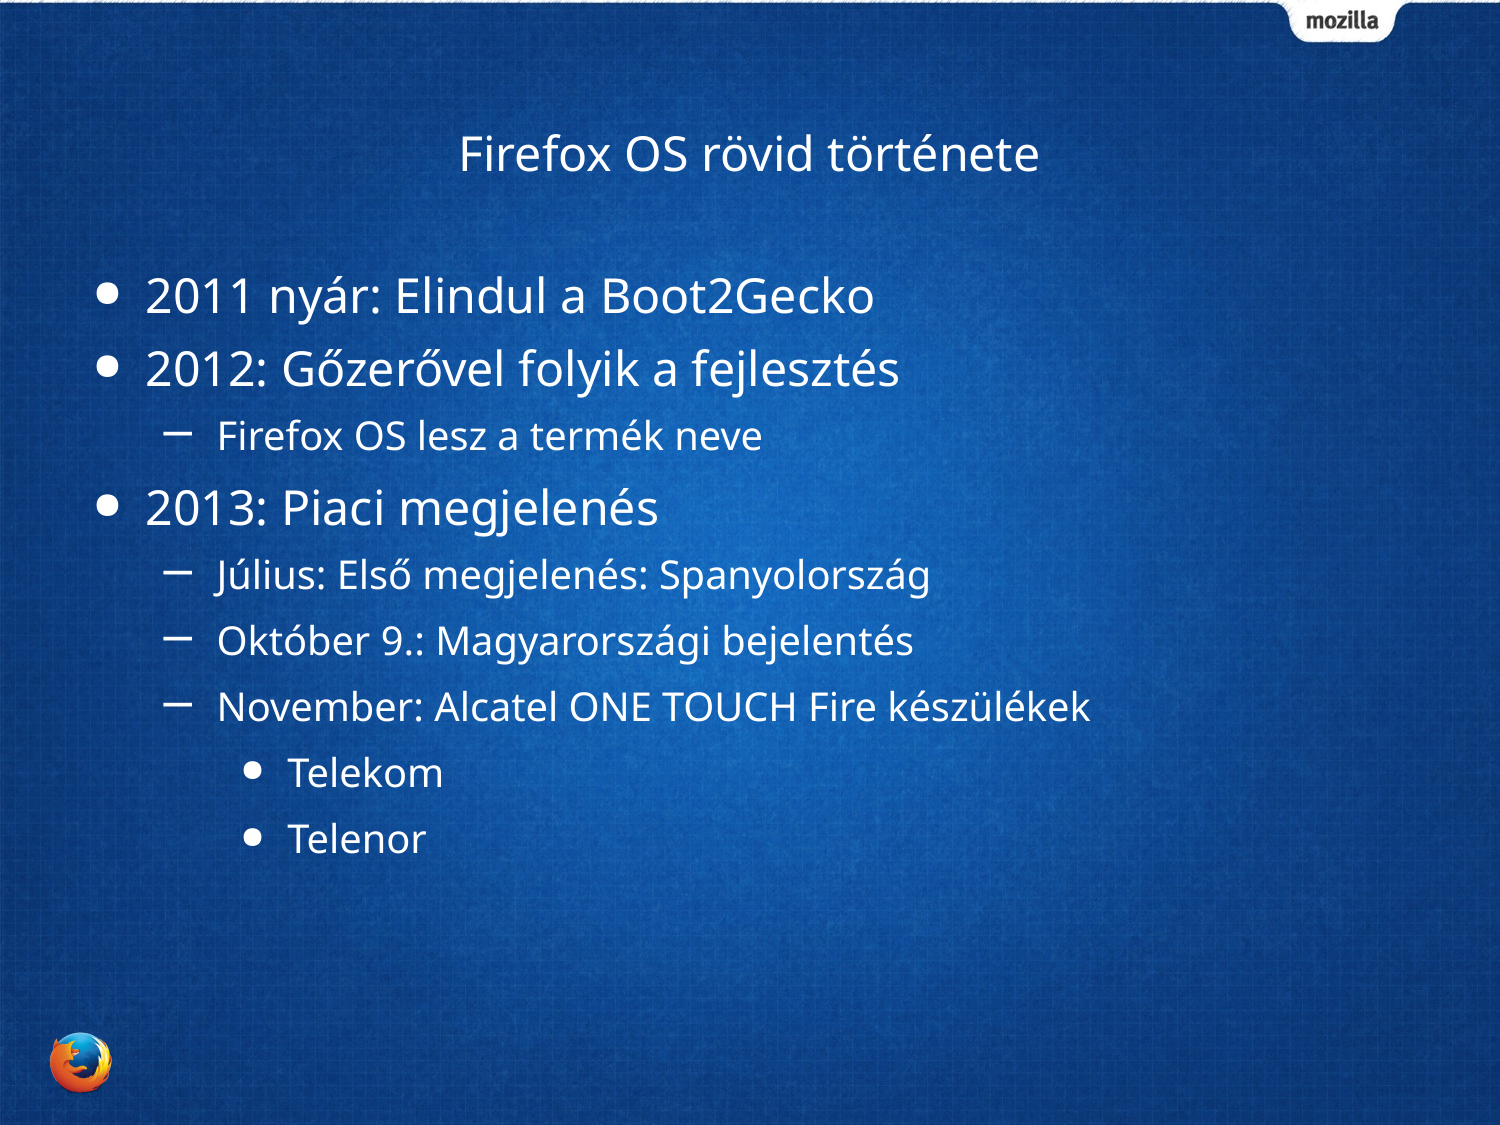

# Firefox OS rövid története
2011 nyár: Elindul a Boot2Gecko
2012: Gőzerővel folyik a fejlesztés
Firefox OS lesz a termék neve
2013: Piaci megjelenés
Július: Első megjelenés: Spanyolország
Október 9.: Magyarországi bejelentés
November: Alcatel ONE TOUCH Fire készülékek
Telekom
Telenor